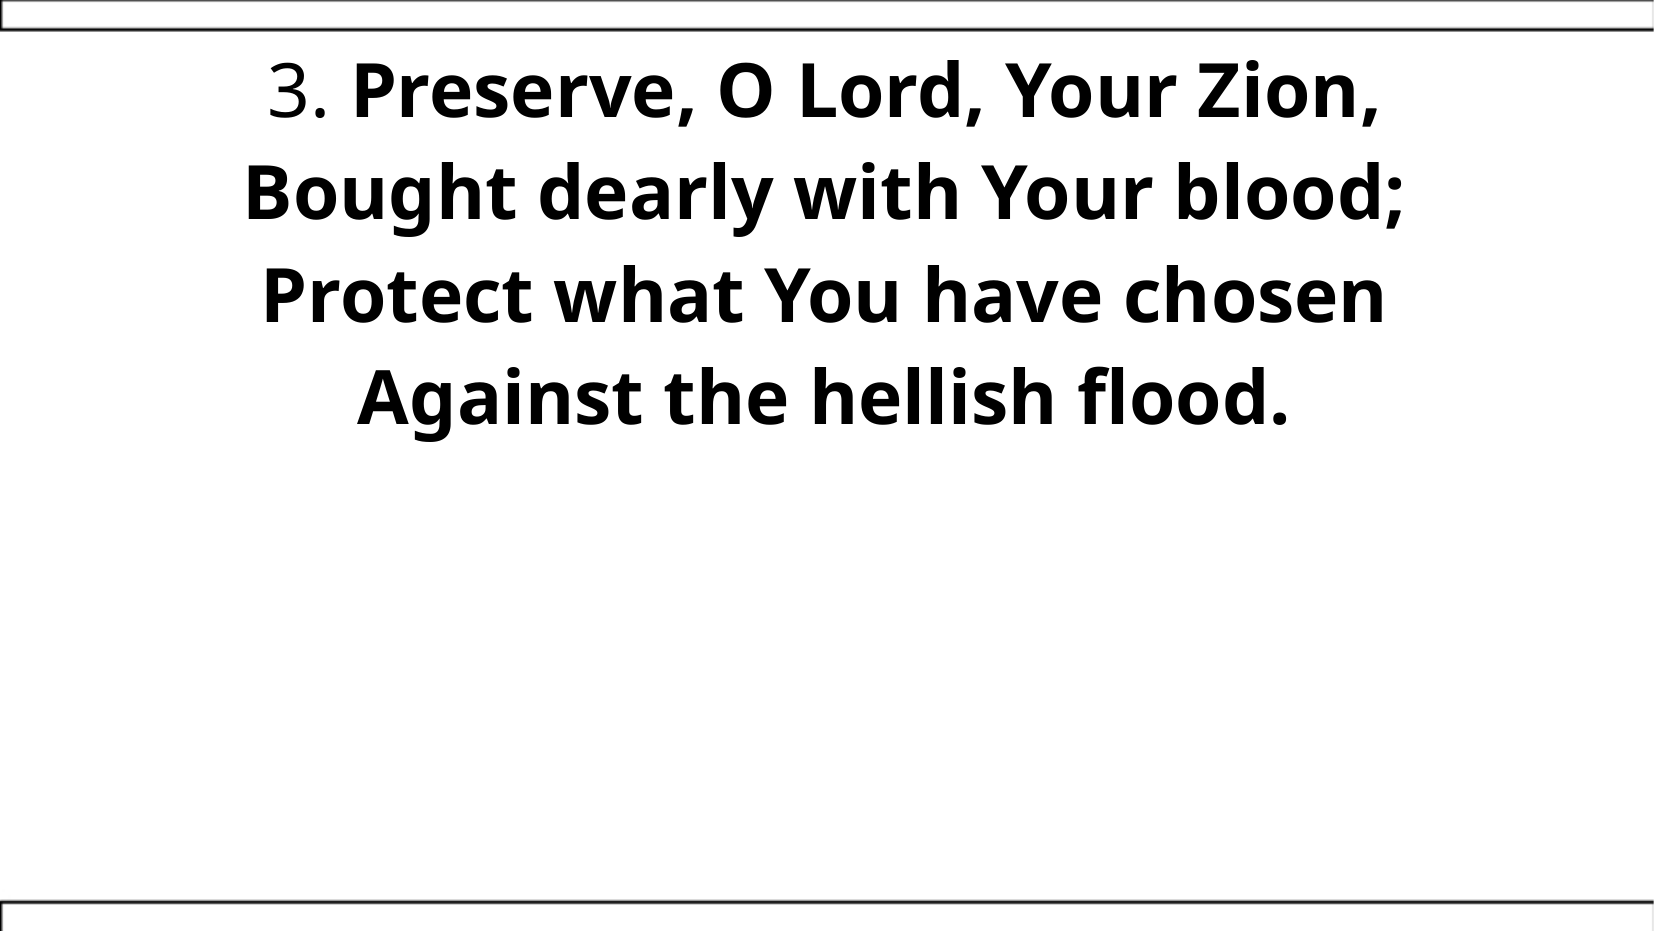

3. Preserve, O Lord, Your Zion,
Bought dearly with Your blood;
Protect what You have chosen
Against the hellish flood.